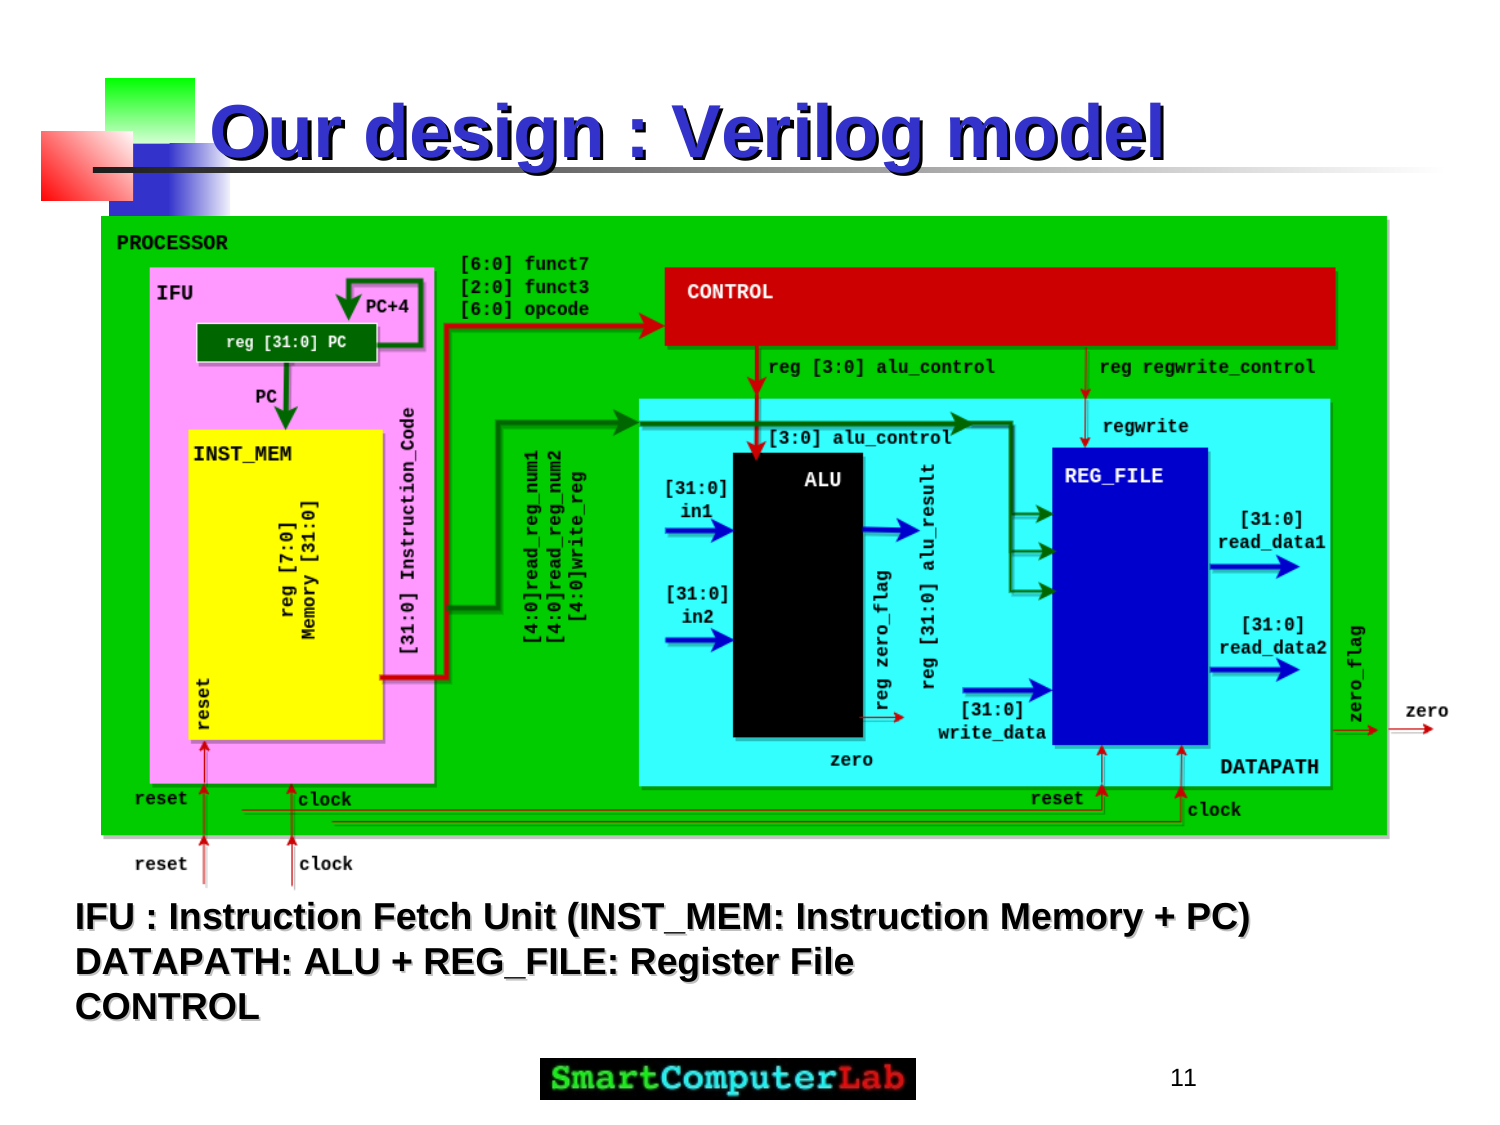

# Our design : Verilog model
IFU : Instruction Fetch Unit (INST_MEM: Instruction Memory + PC)
DATAPATH: ALU + REG_FILE: Register File
CONTROL
11